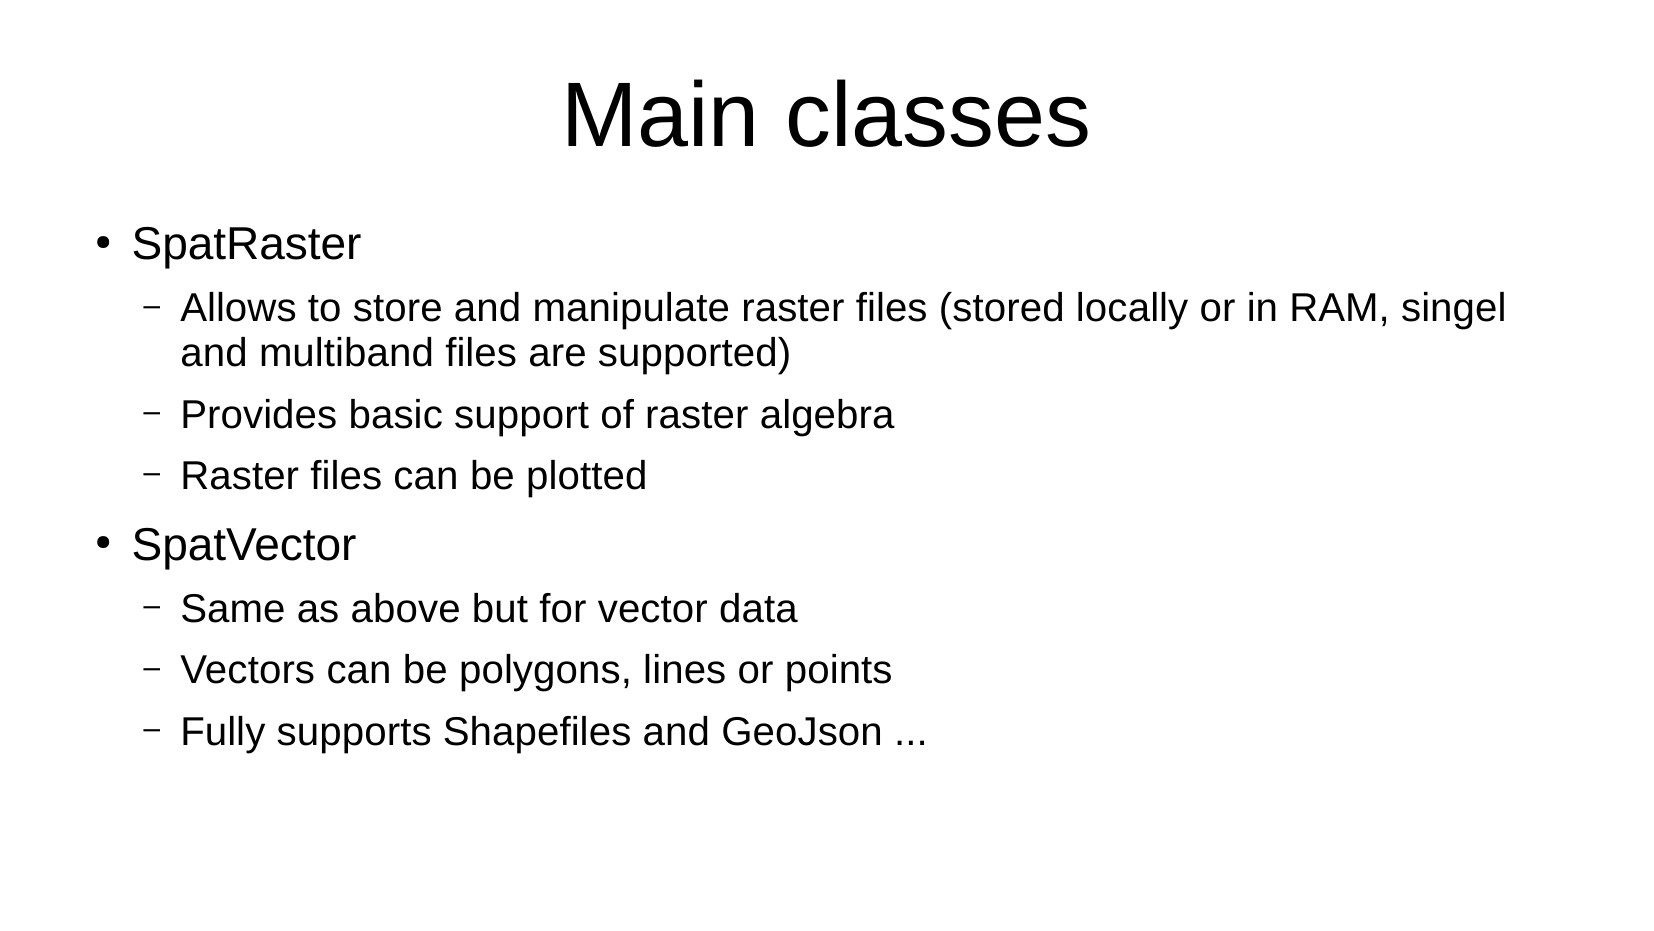

# Main classes
SpatRaster
Allows to store and manipulate raster files (stored locally or in RAM, singel and multiband files are supported)
Provides basic support of raster algebra
Raster files can be plotted
SpatVector
Same as above but for vector data
Vectors can be polygons, lines or points
Fully supports Shapefiles and GeoJson ...